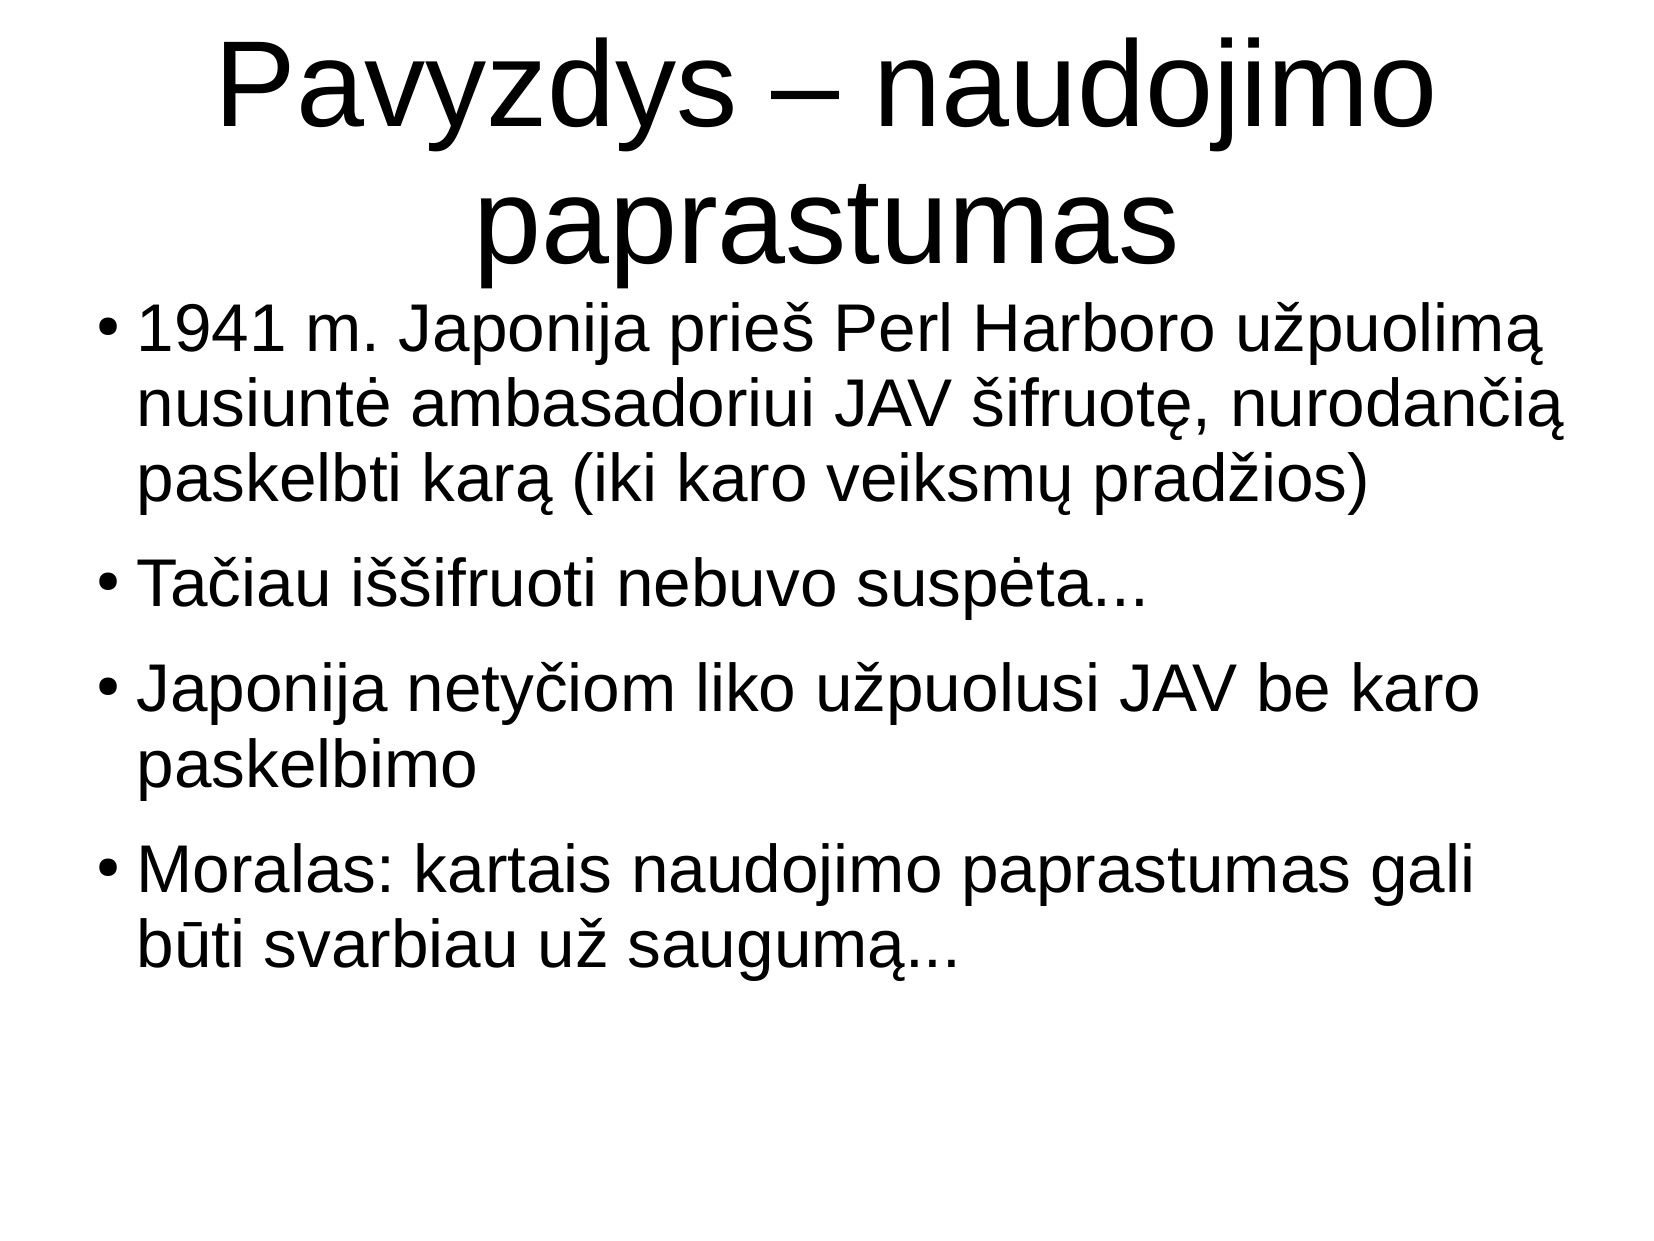

# Pavyzdys – naudojimo paprastumas
1941 m. Japonija prieš Perl Harboro užpuolimą nusiuntė ambasadoriui JAV šifruotę, nurodančią paskelbti karą (iki karo veiksmų pradžios)
Tačiau iššifruoti nebuvo suspėta...
Japonija netyčiom liko užpuolusi JAV be karo paskelbimo
Moralas: kartais naudojimo paprastumas gali būti svarbiau už saugumą...